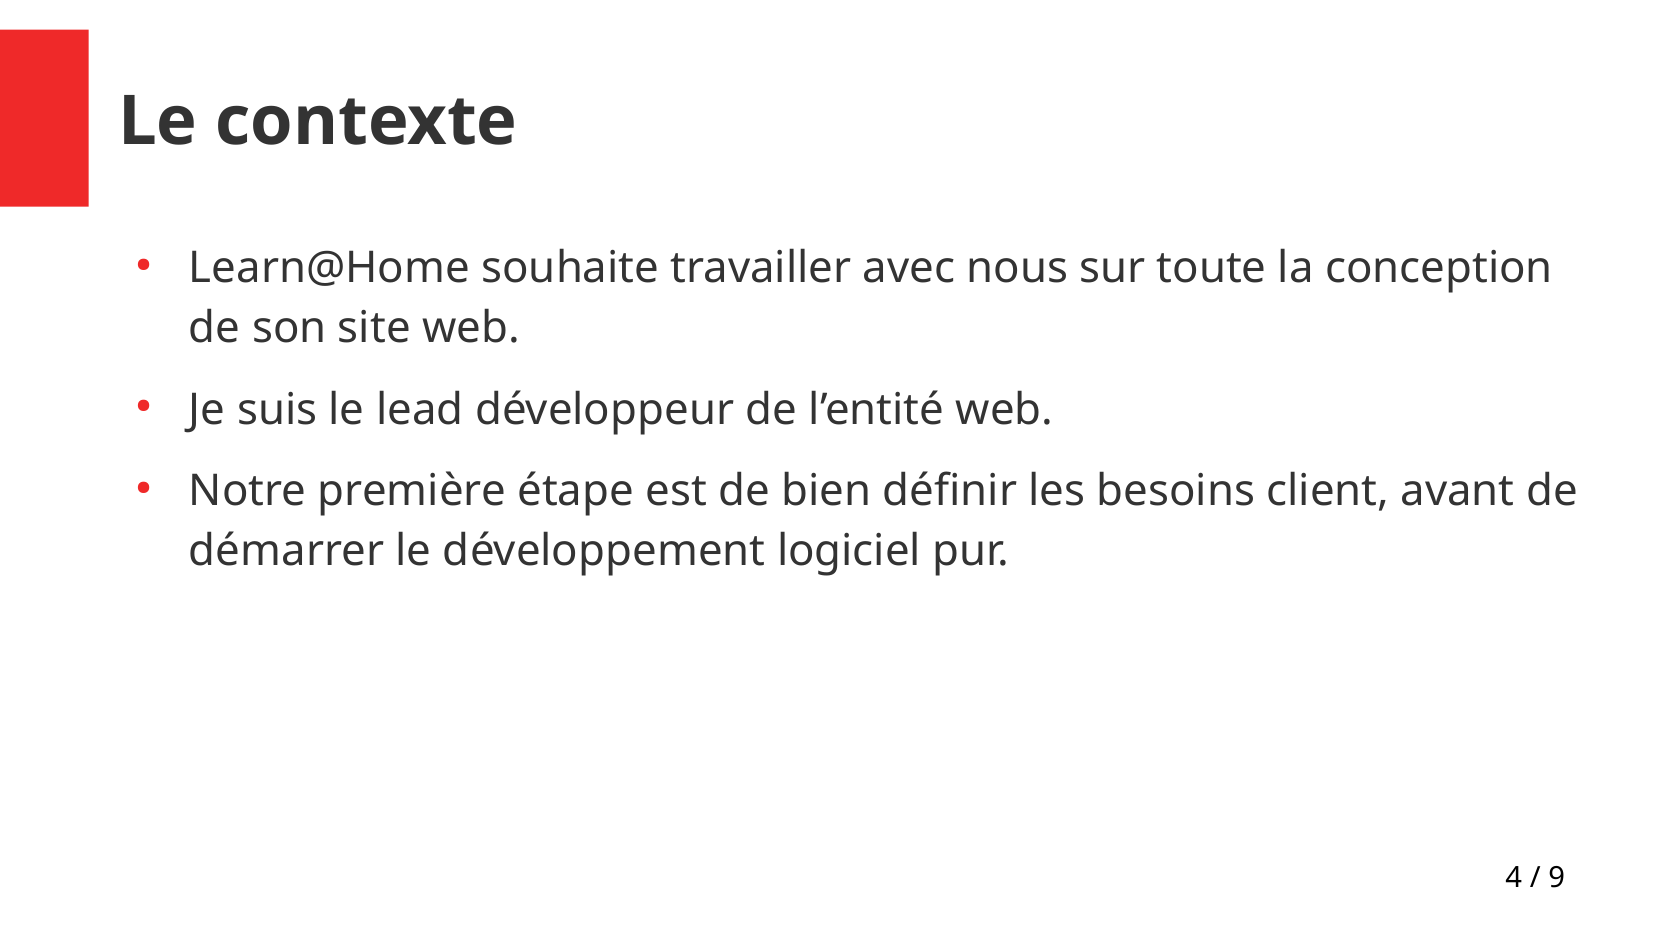

# Le contexte
Learn@Home souhaite travailler avec nous sur toute la conception de son site web.
Je suis le lead développeur de l’entité web.
Notre première étape est de bien définir les besoins client, avant de démarrer le développement logiciel pur.
4